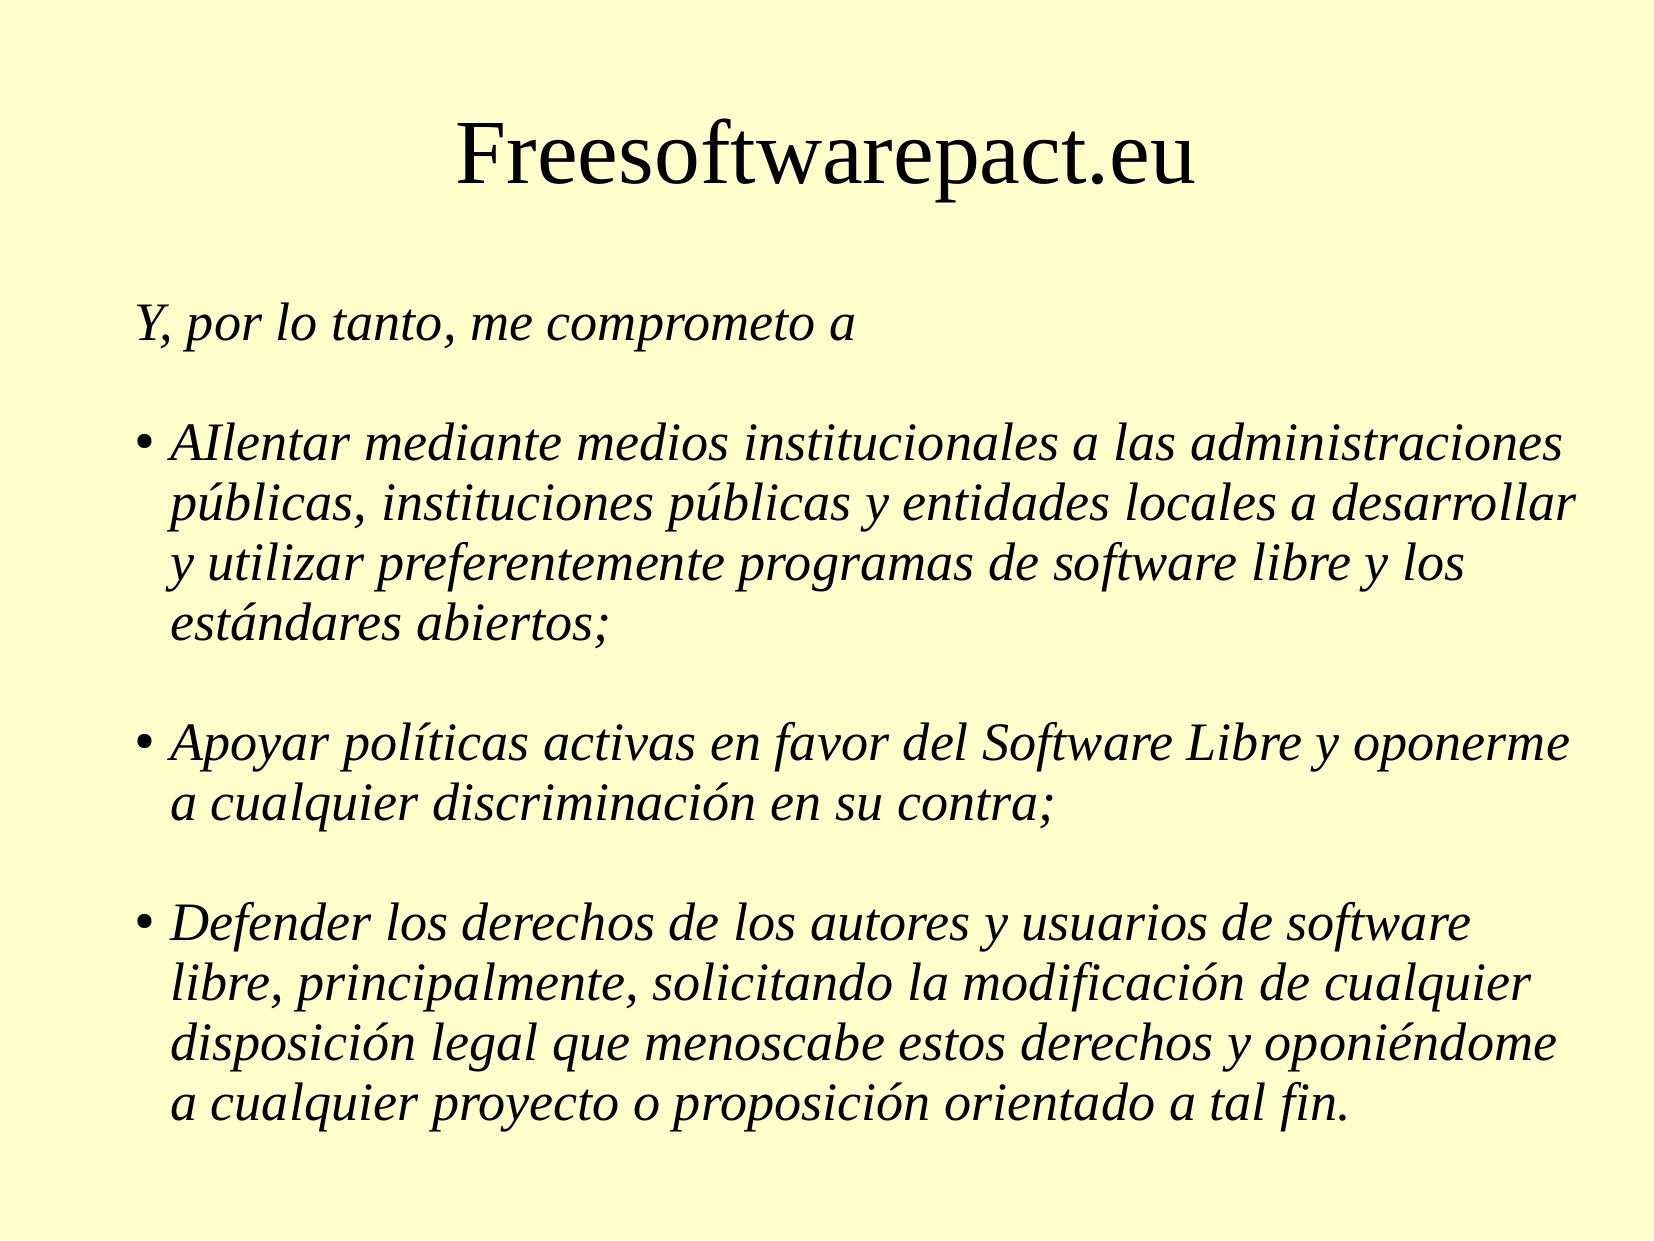

# Freesoftwarepact.eu
Y, por lo tanto, me comprometo a
AIlentar mediante medios institucionales a las administraciones públicas, instituciones públicas y entidades locales a desarrollar y utilizar preferentemente programas de software libre y los estándares abiertos;
Apoyar políticas activas en favor del Software Libre y oponerme a cualquier discriminación en su contra;
Defender los derechos de los autores y usuarios de software libre, principalmente, solicitando la modificación de cualquier disposición legal que menoscabe estos derechos y oponiéndome a cualquier proyecto o proposición orientado a tal fin.